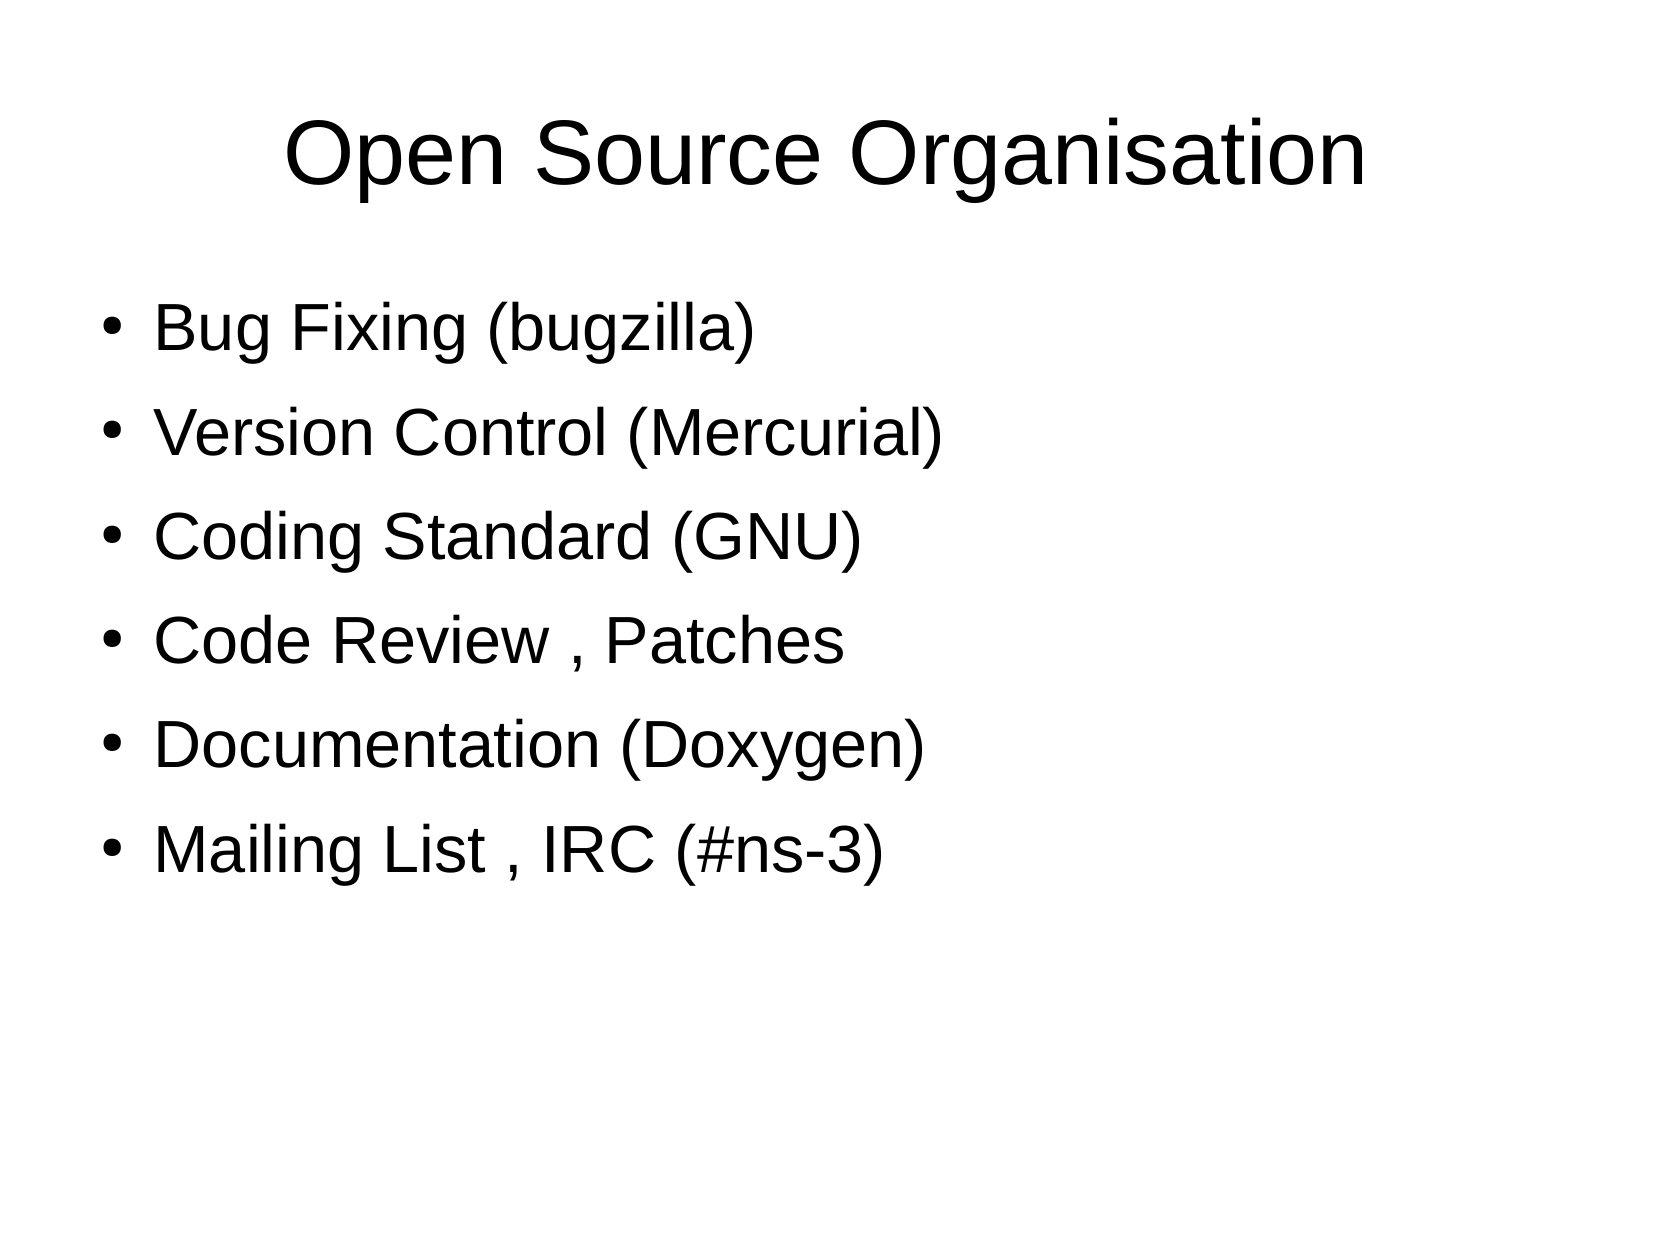

# Open Source Organisation
Bug Fixing (bugzilla)
Version Control (Mercurial)
Coding Standard (GNU)
Code Review , Patches
Documentation (Doxygen)
Mailing List , IRC (#ns-3)